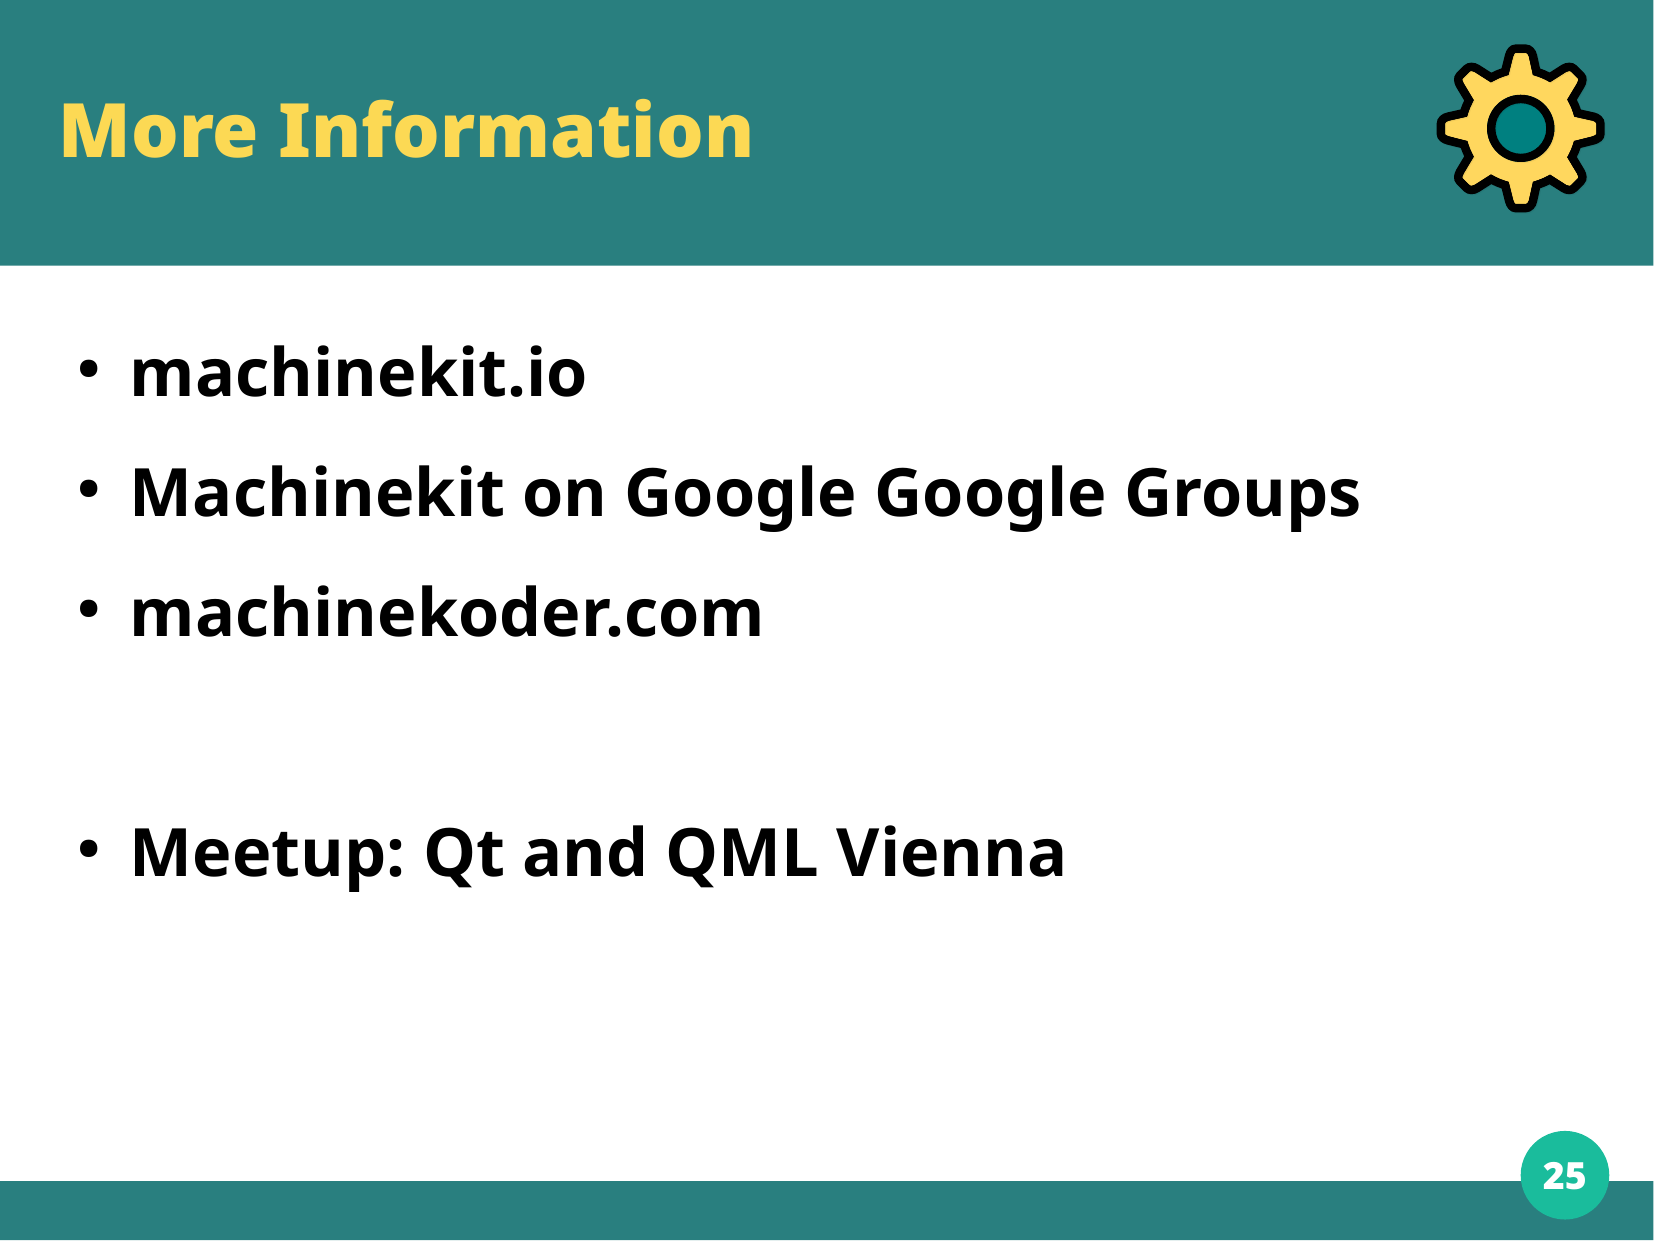

# More Information
machinekit.io
Machinekit on Google Google Groups
machinekoder.com
Meetup: Qt and QML Vienna
25